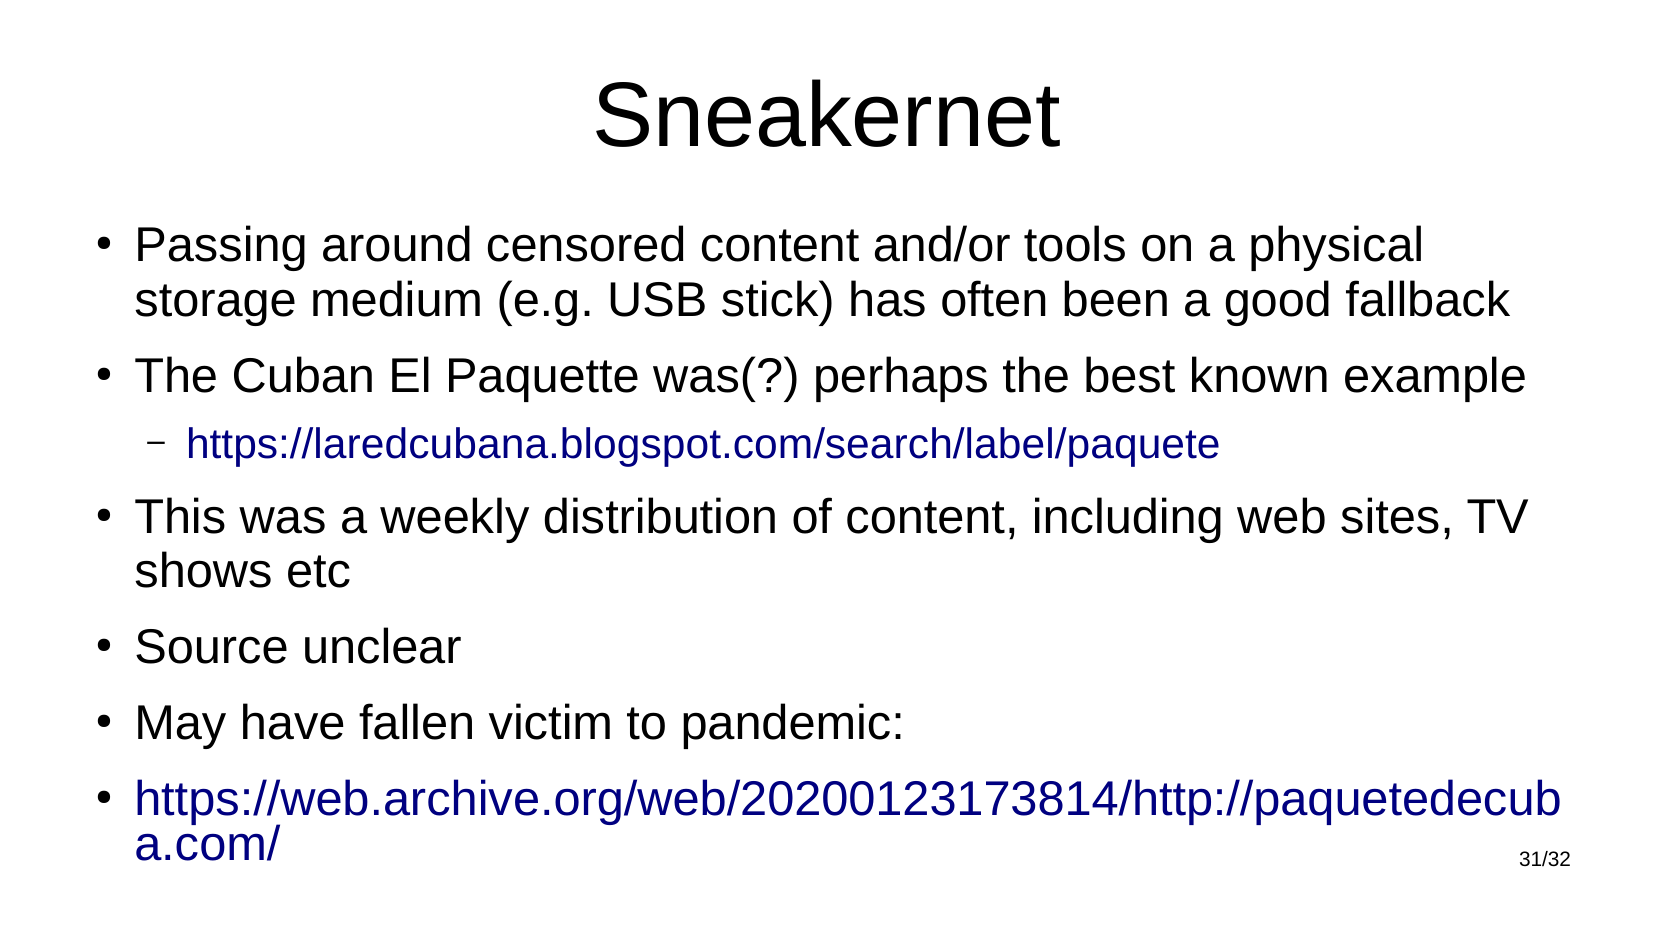

# Sneakernet
Passing around censored content and/or tools on a physical storage medium (e.g. USB stick) has often been a good fallback
The Cuban El Paquette was(?) perhaps the best known example
https://laredcubana.blogspot.com/search/label/paquete
This was a weekly distribution of content, including web sites, TV shows etc
Source unclear
May have fallen victim to pandemic:
https://web.archive.org/web/20200123173814/http://paquetedecuba.com/
31